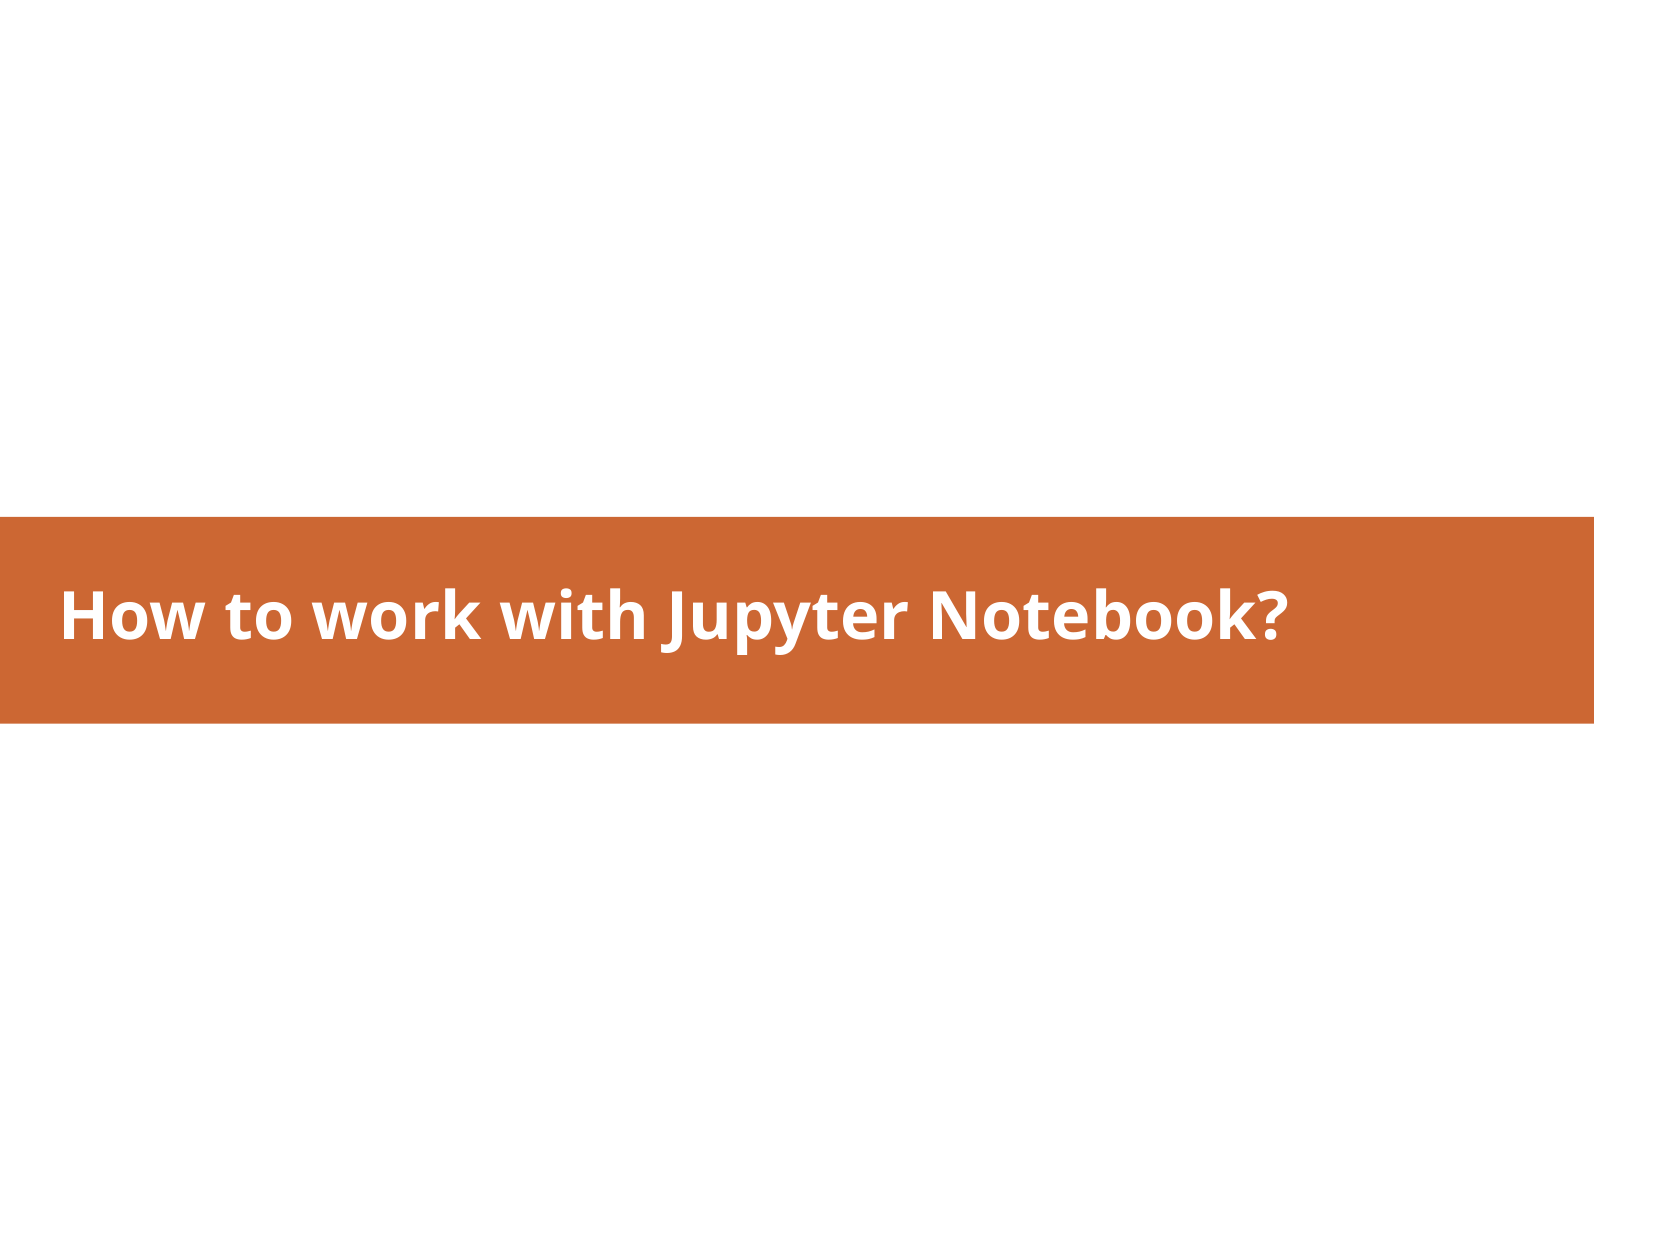

# How to work with Jupyter Notebook?